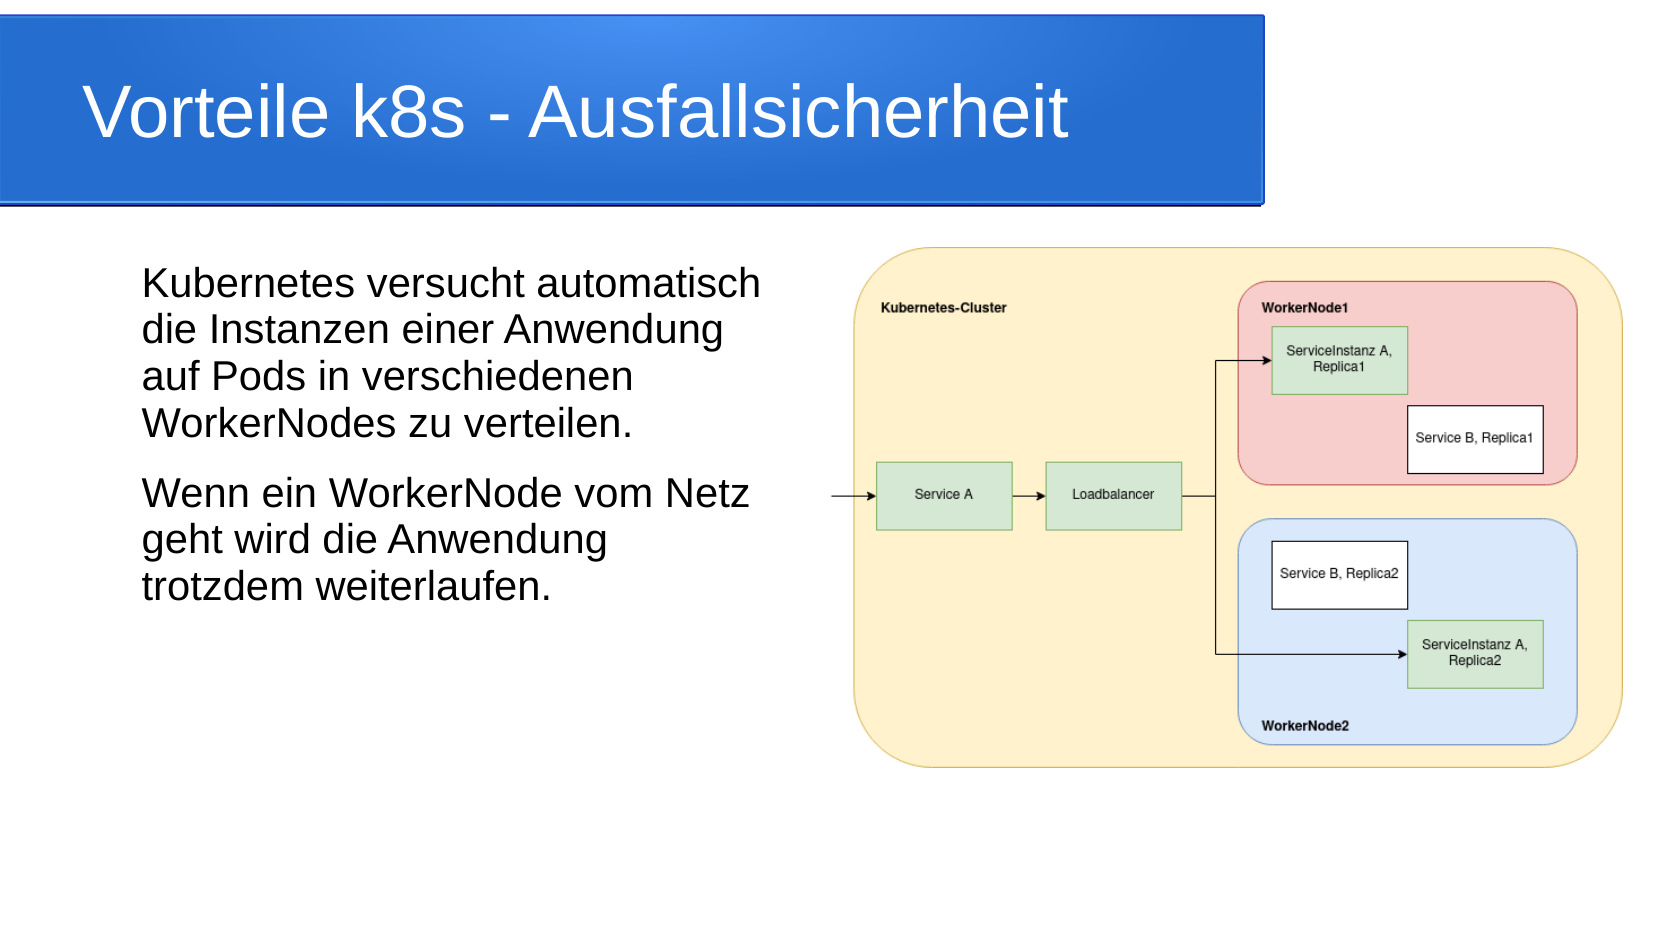

# Vorteile k8s - Ausfallsicherheit
Kubernetes versucht automatisch die Instanzen einer Anwendung auf Pods in verschiedenen WorkerNodes zu verteilen.
Wenn ein WorkerNode vom Netz geht wird die Anwendung trotzdem weiterlaufen.